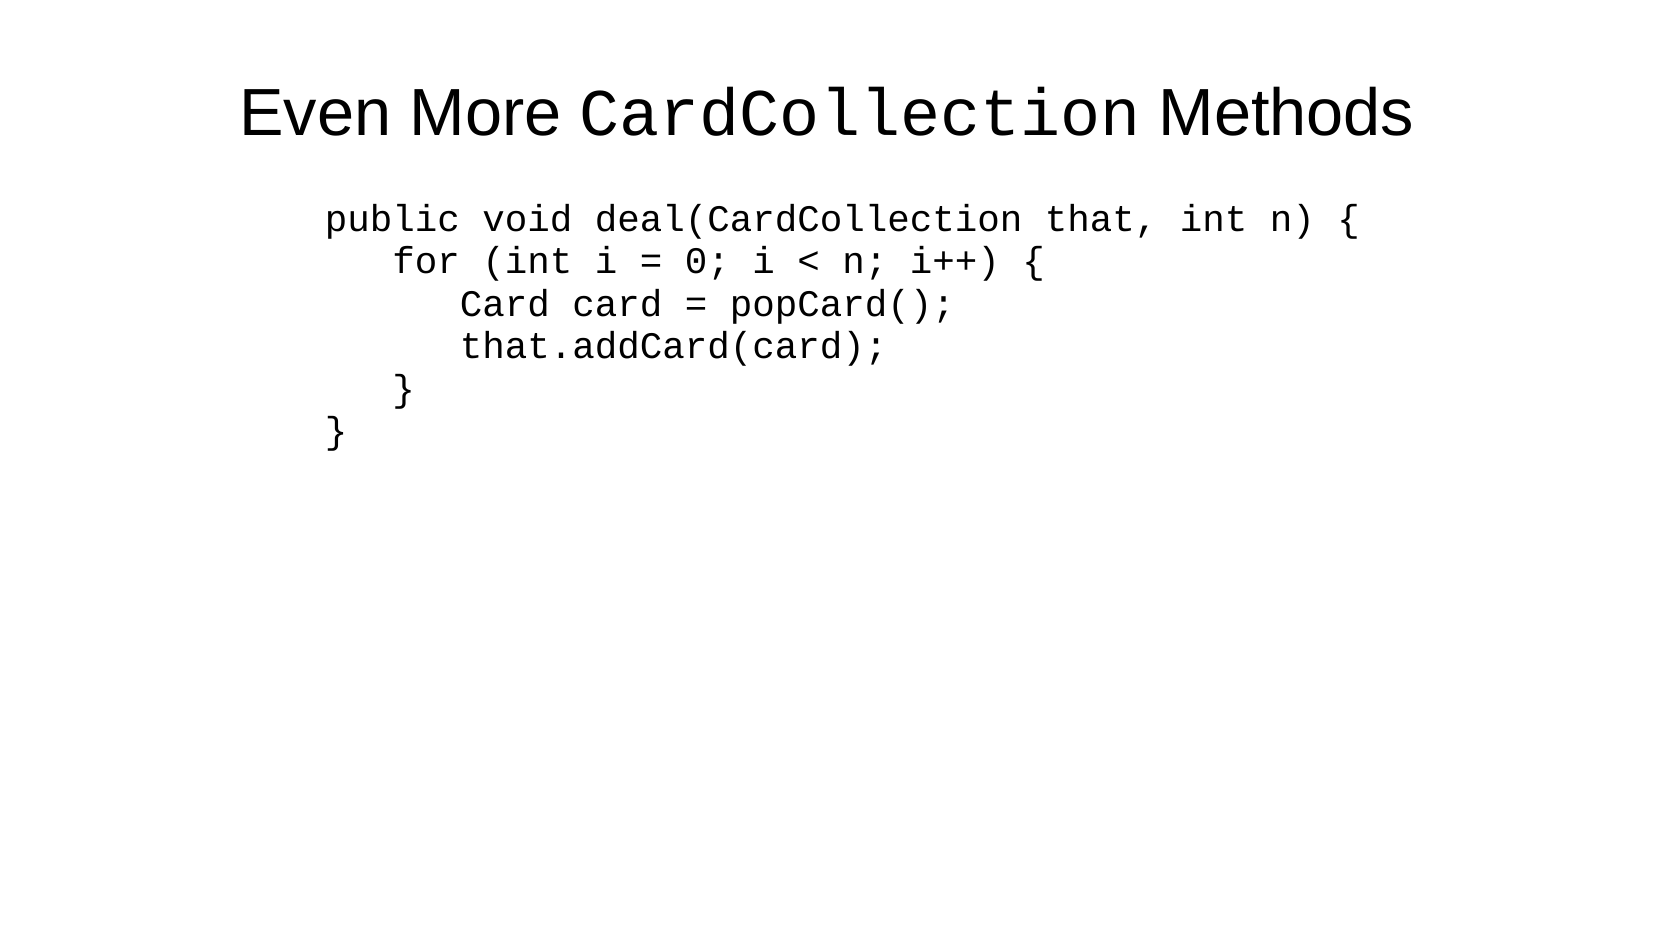

# Even More CardCollection Methods
public void deal(CardCollection that, int n) {
 for (int i = 0; i < n; i++) {
 Card card = popCard();
 that.addCard(card);
 }
}